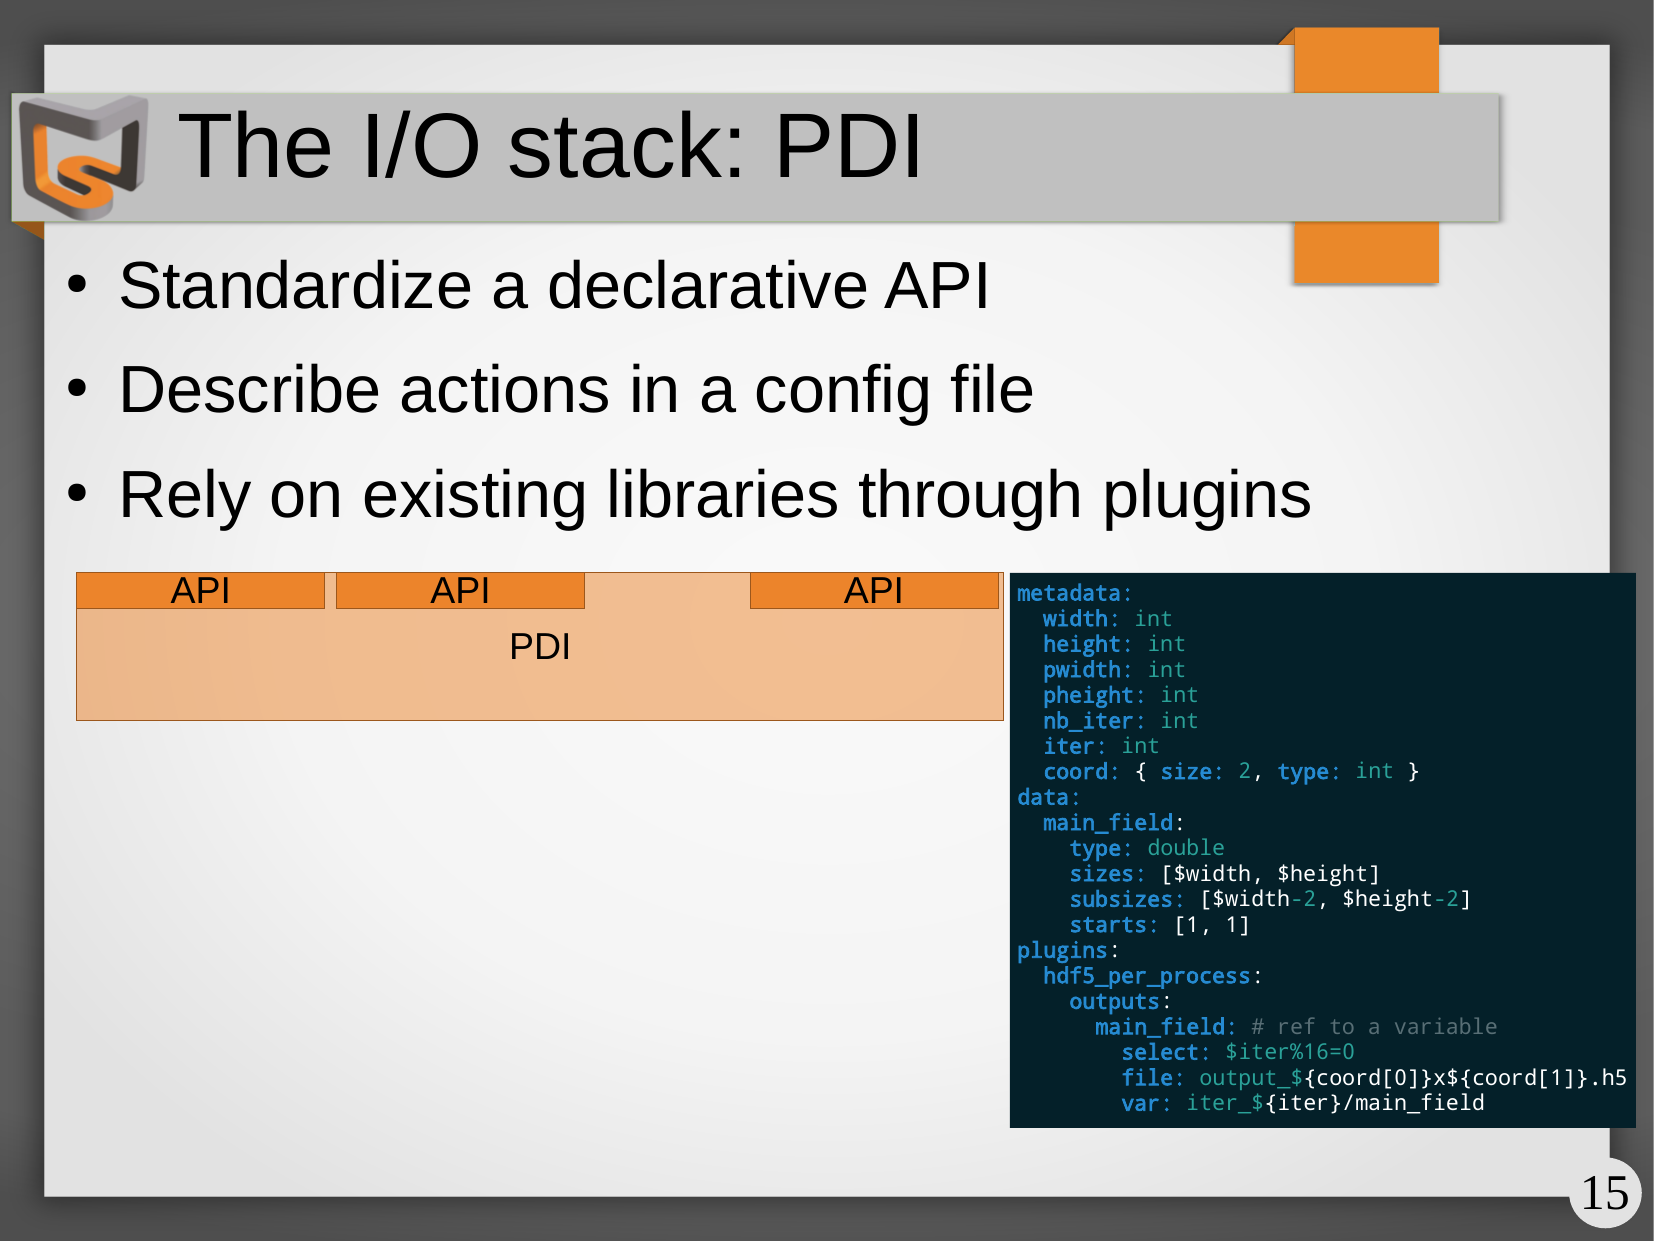

# The I/O stack: PDI
Standardize a declarative API
Describe actions in a config file
Rely on existing libraries through plugins
PDI
API
API
API
metadata:
 width: int
 height: int
 pwidth: int
 pheight: int
 nb_iter: int
 iter: int
 coord: { size: 2, type: int }
data:
 main_field:
 type: double
 sizes: [$width, $height]
 subsizes: [$width-2, $height-2]
 starts: [1, 1]
plugins:
 hdf5_per_process:
 outputs:
 main_field: # ref to a variable
 select: $iter%16=0
 file: output_${coord[0]}x${coord[1]}.h5
 var: iter_${iter}/main_field